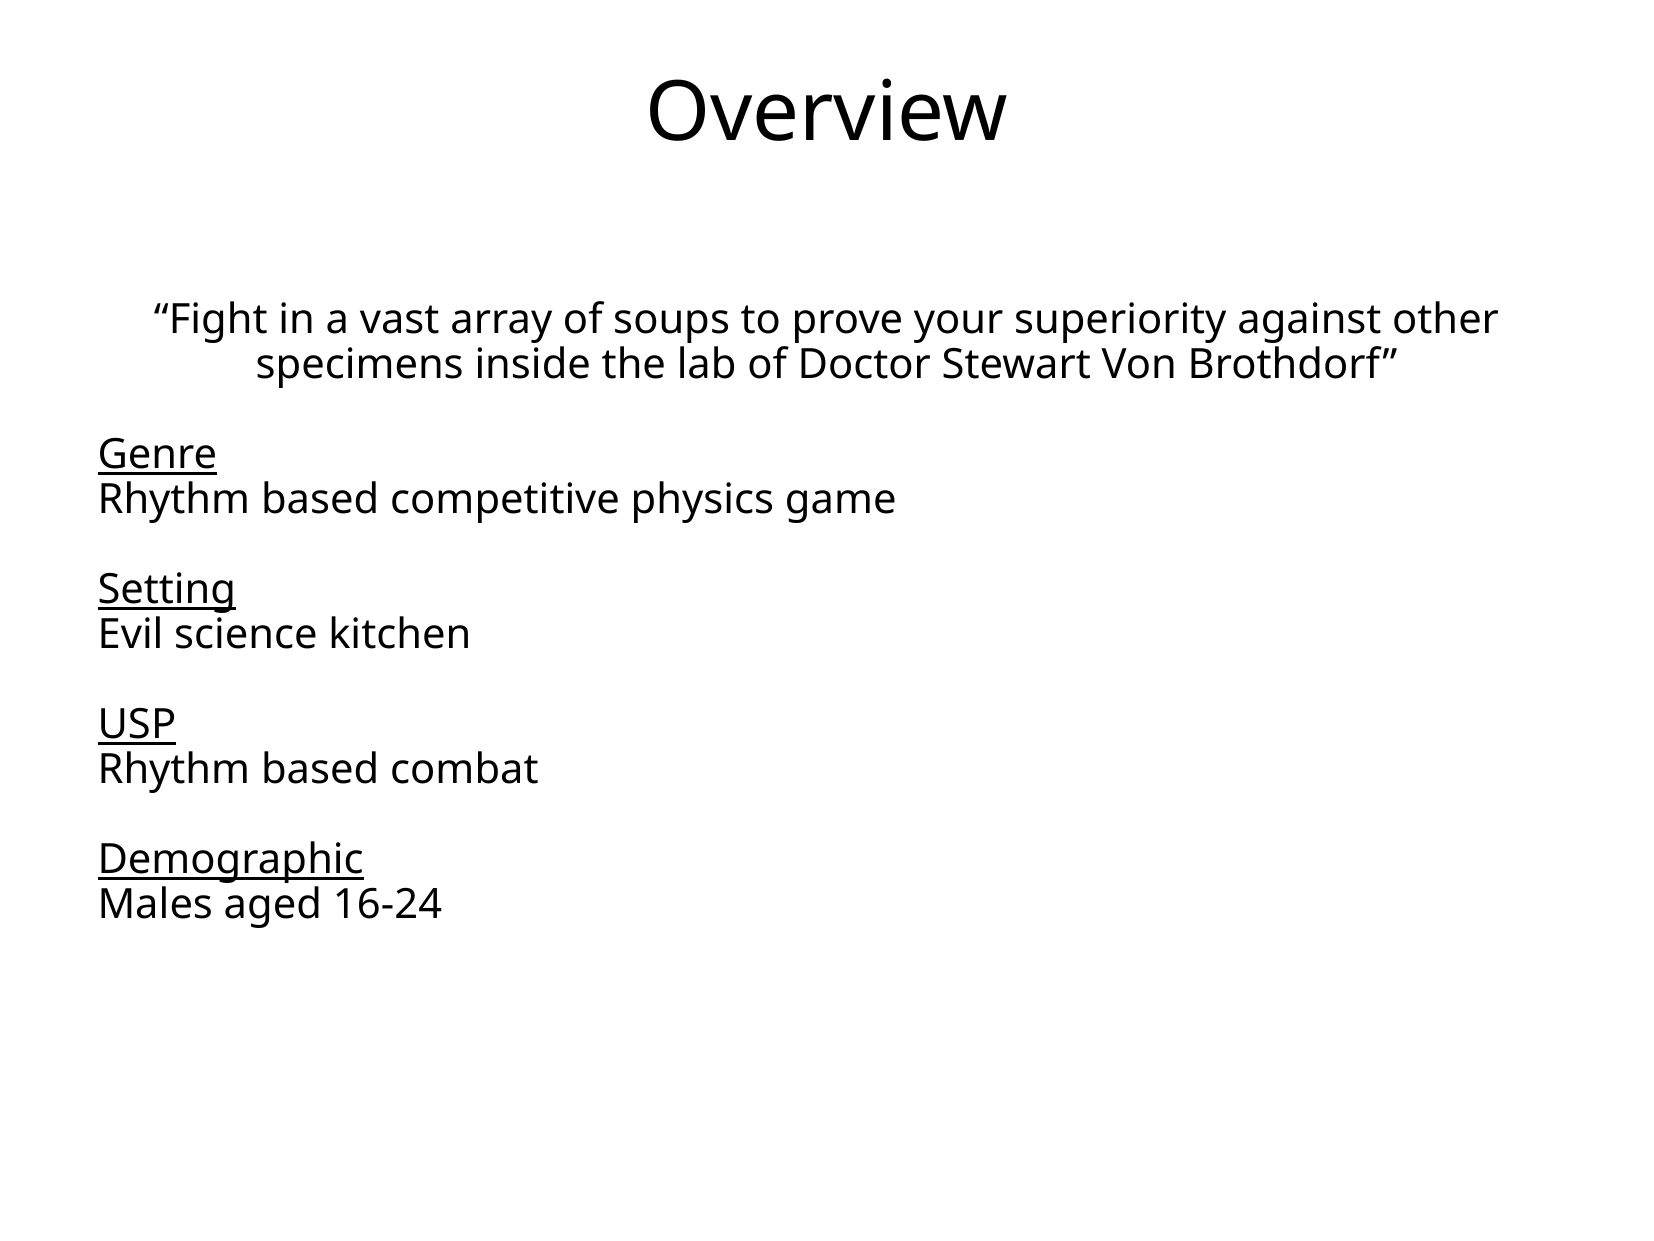

# Overview
“Fight in a vast array of soups to prove your superiority against other specimens inside the lab of Doctor Stewart Von Brothdorf”
Genre
Rhythm based competitive physics game
Setting
Evil science kitchen
USP
Rhythm based combat
Demographic
Males aged 16-24